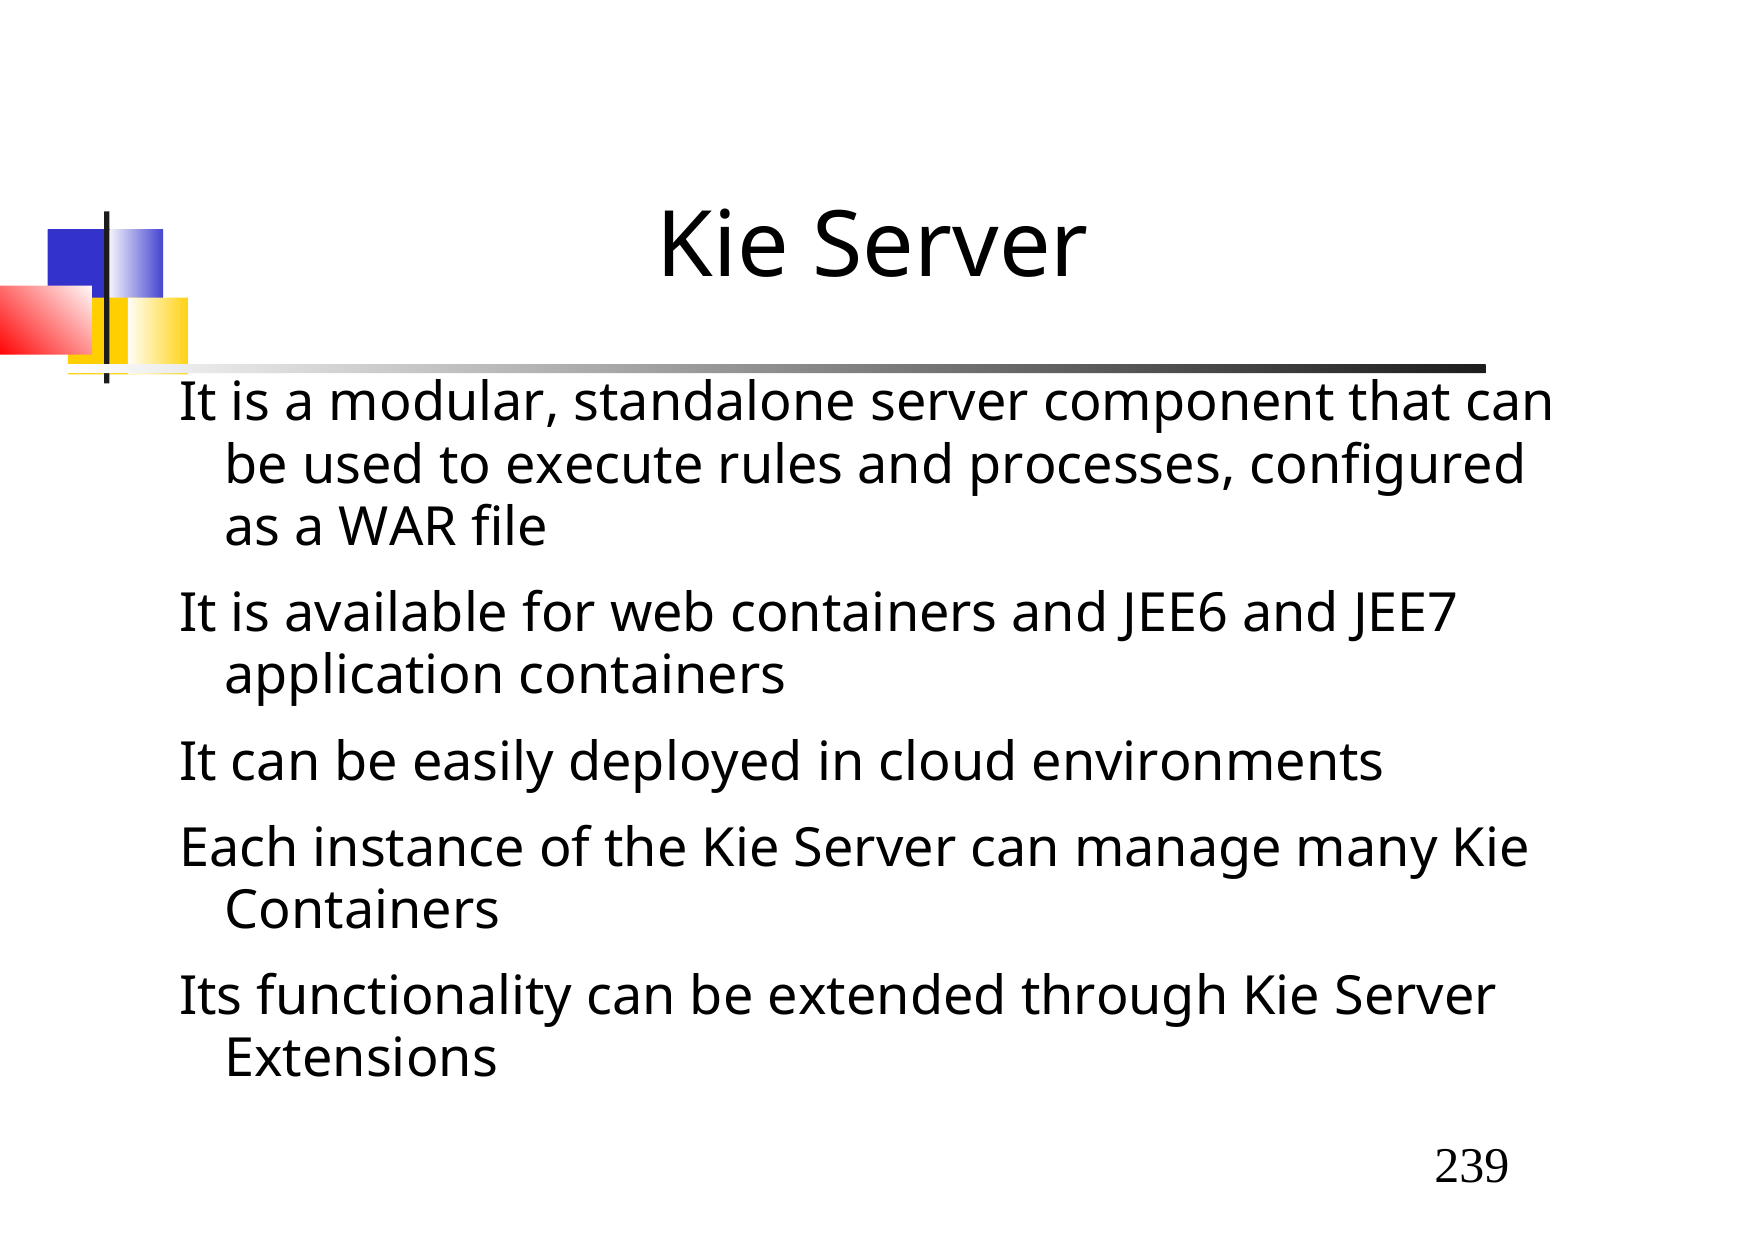

# Kie Server
It is a modular, standalone server component that can be used to execute rules and processes, configured as a WAR file
It is available for web containers and JEE6 and JEE7 application containers
It can be easily deployed in cloud environments
Each instance of the Kie Server can manage many Kie Containers
Its functionality can be extended through Kie Server Extensions